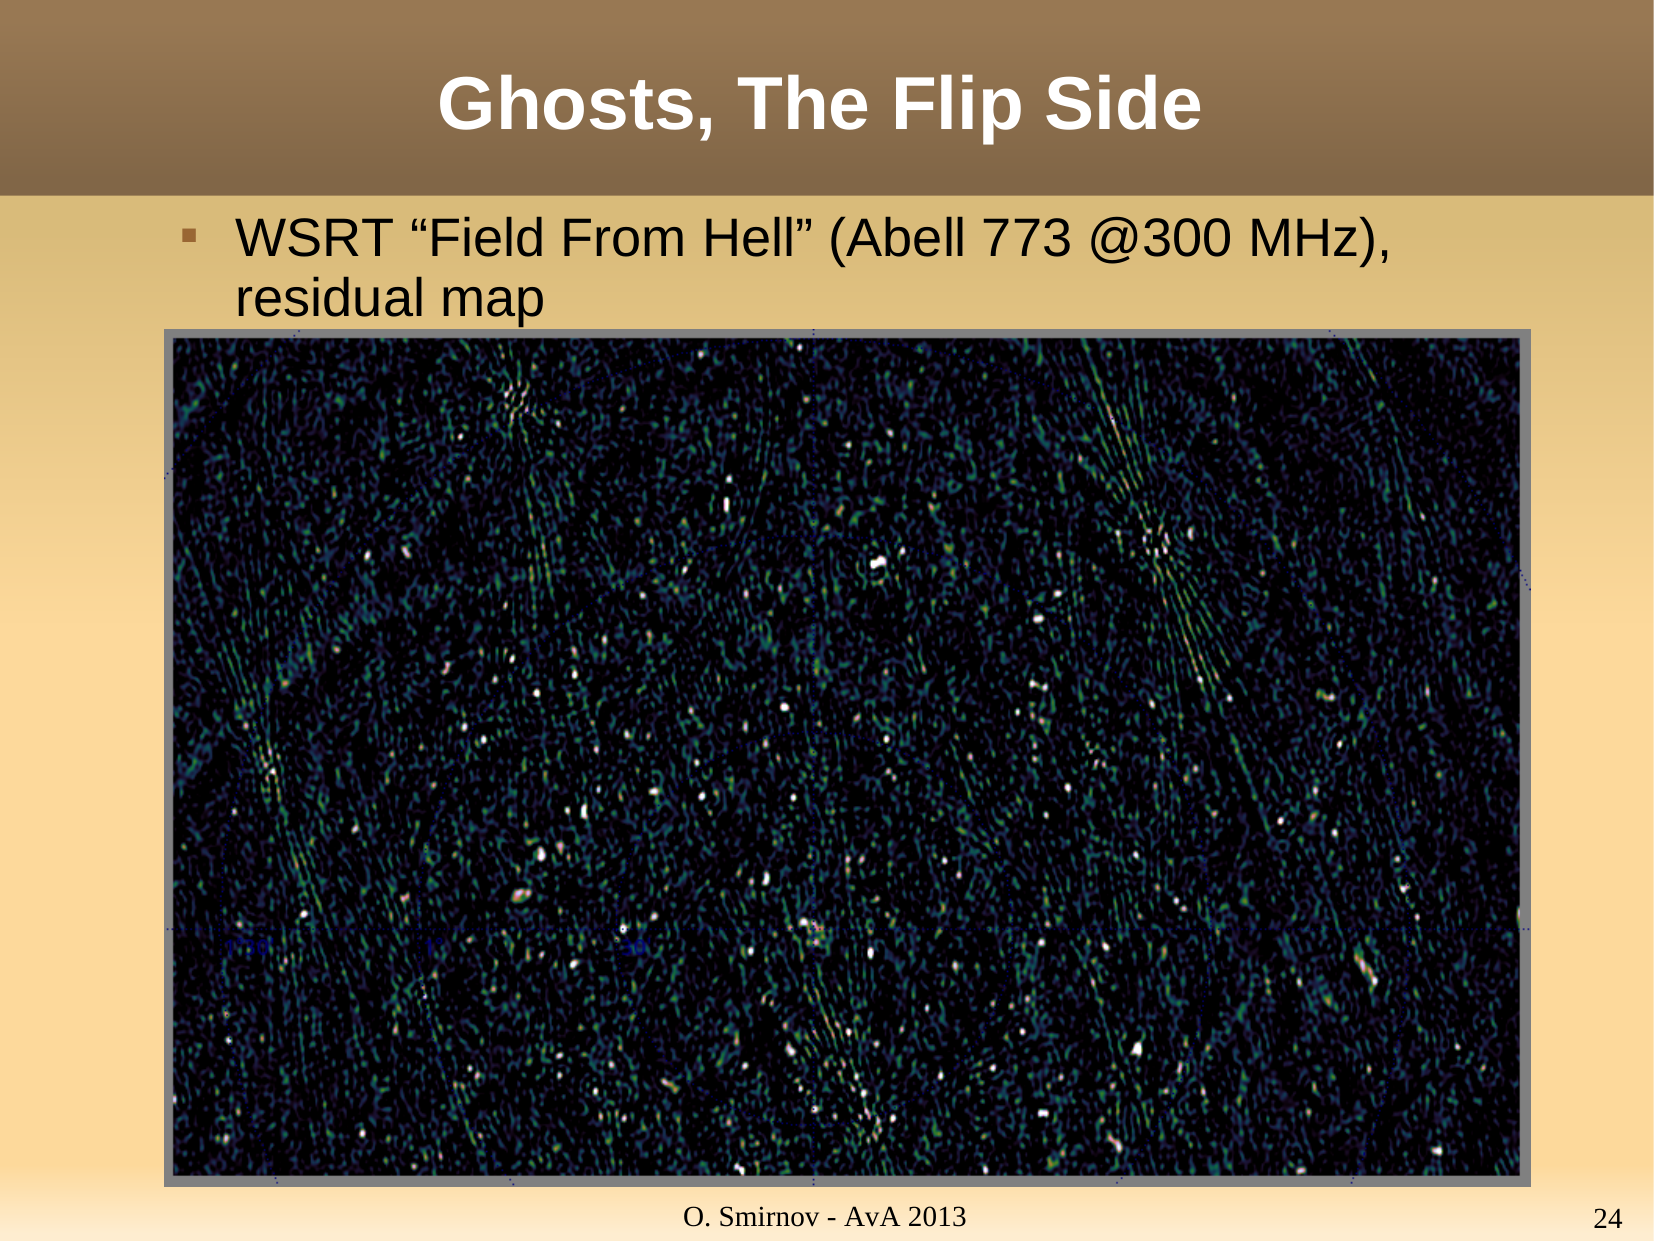

# Ghosts, The Flip Side
WSRT “Field From Hell” (Abell 773 @300 MHz),
residual map
O. Smirnov - AvA 2013
24